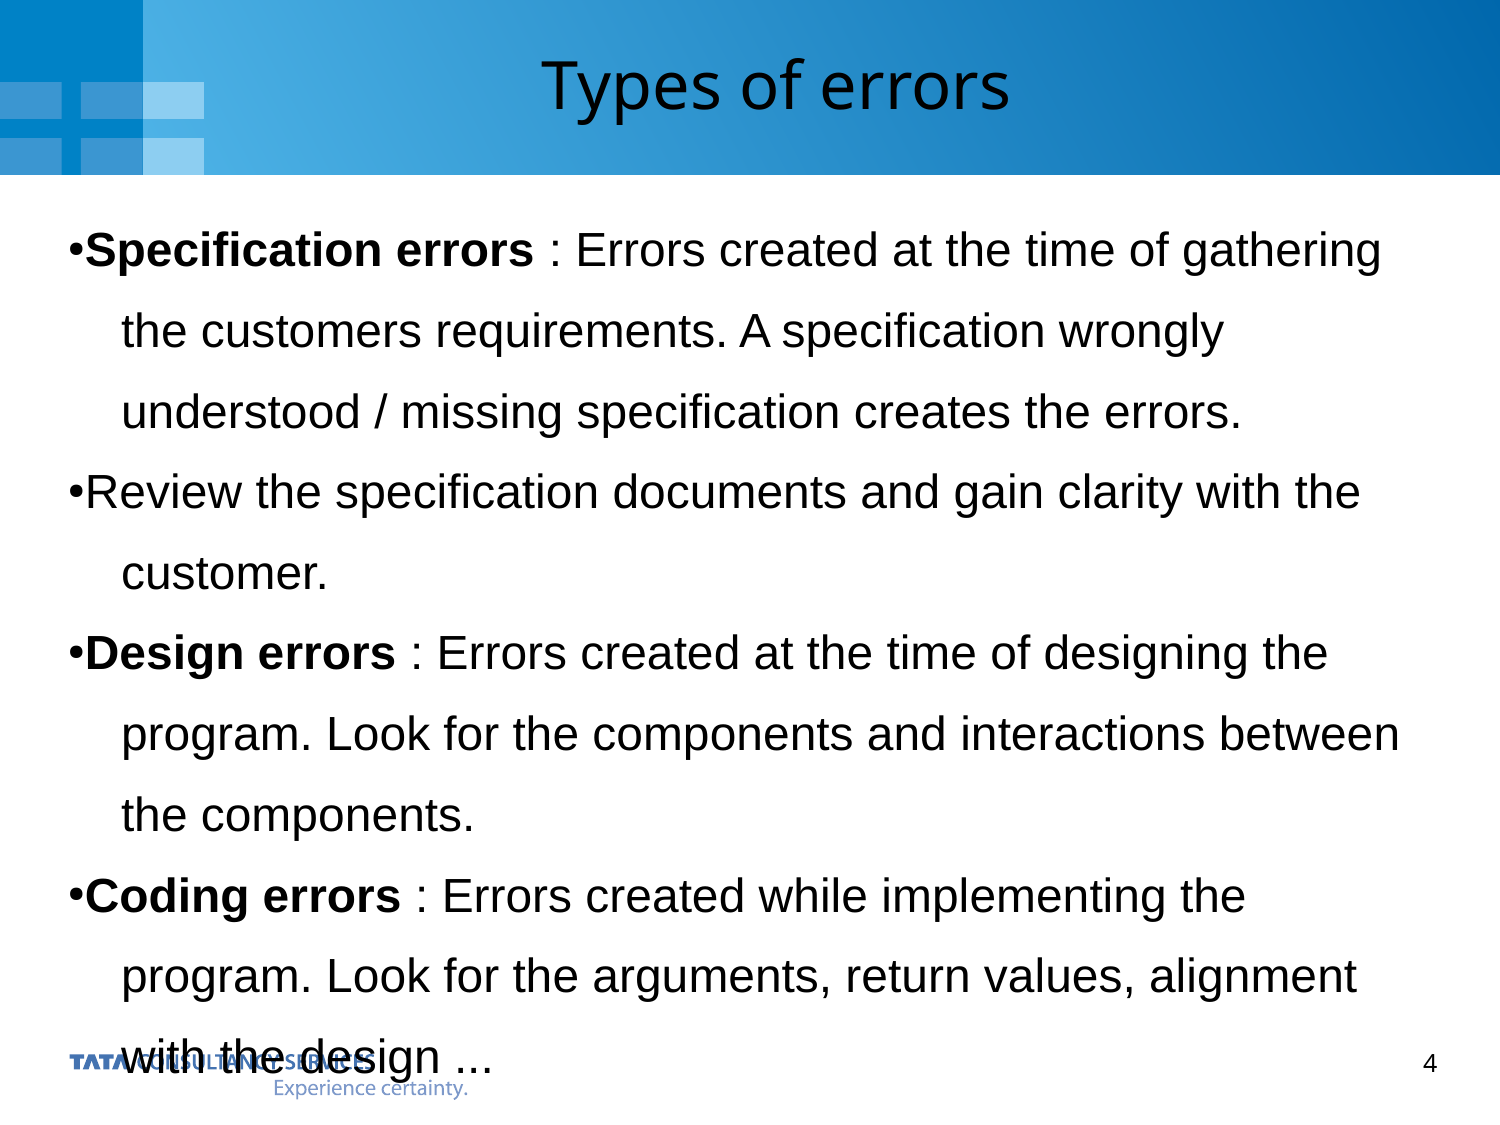

Types of errors
Specification errors : Errors created at the time of gathering the customers requirements. A specification wrongly understood / missing specification creates the errors.
Review the specification documents and gain clarity with the customer.
Design errors : Errors created at the time of designing the program. Look for the components and interactions between the components.
Coding errors : Errors created while implementing the program. Look for the arguments, return values, alignment with the design ...